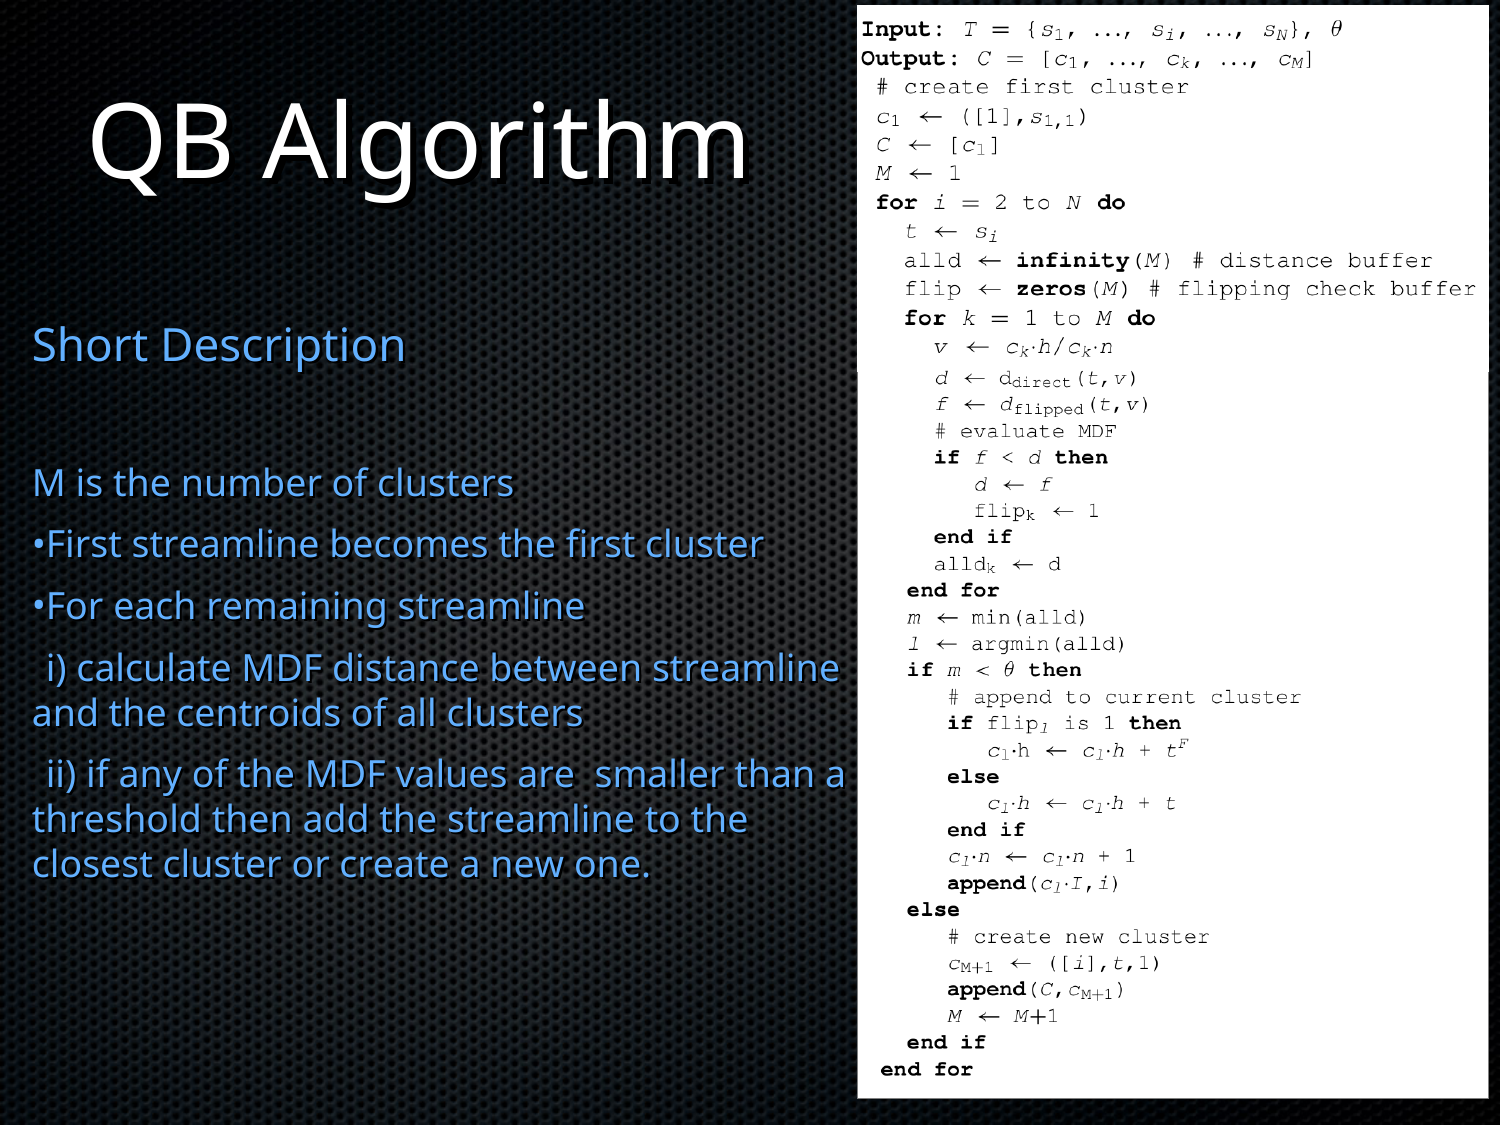

# QB Algorithm
Short Description
M is the number of clusters
First streamline becomes the first cluster
For each remaining streamline
i) calculate MDF distance between streamline and the centroids of all clusters
ii) if any of the MDF values are smaller than a threshold then add the streamline to the closest cluster or create a new one.